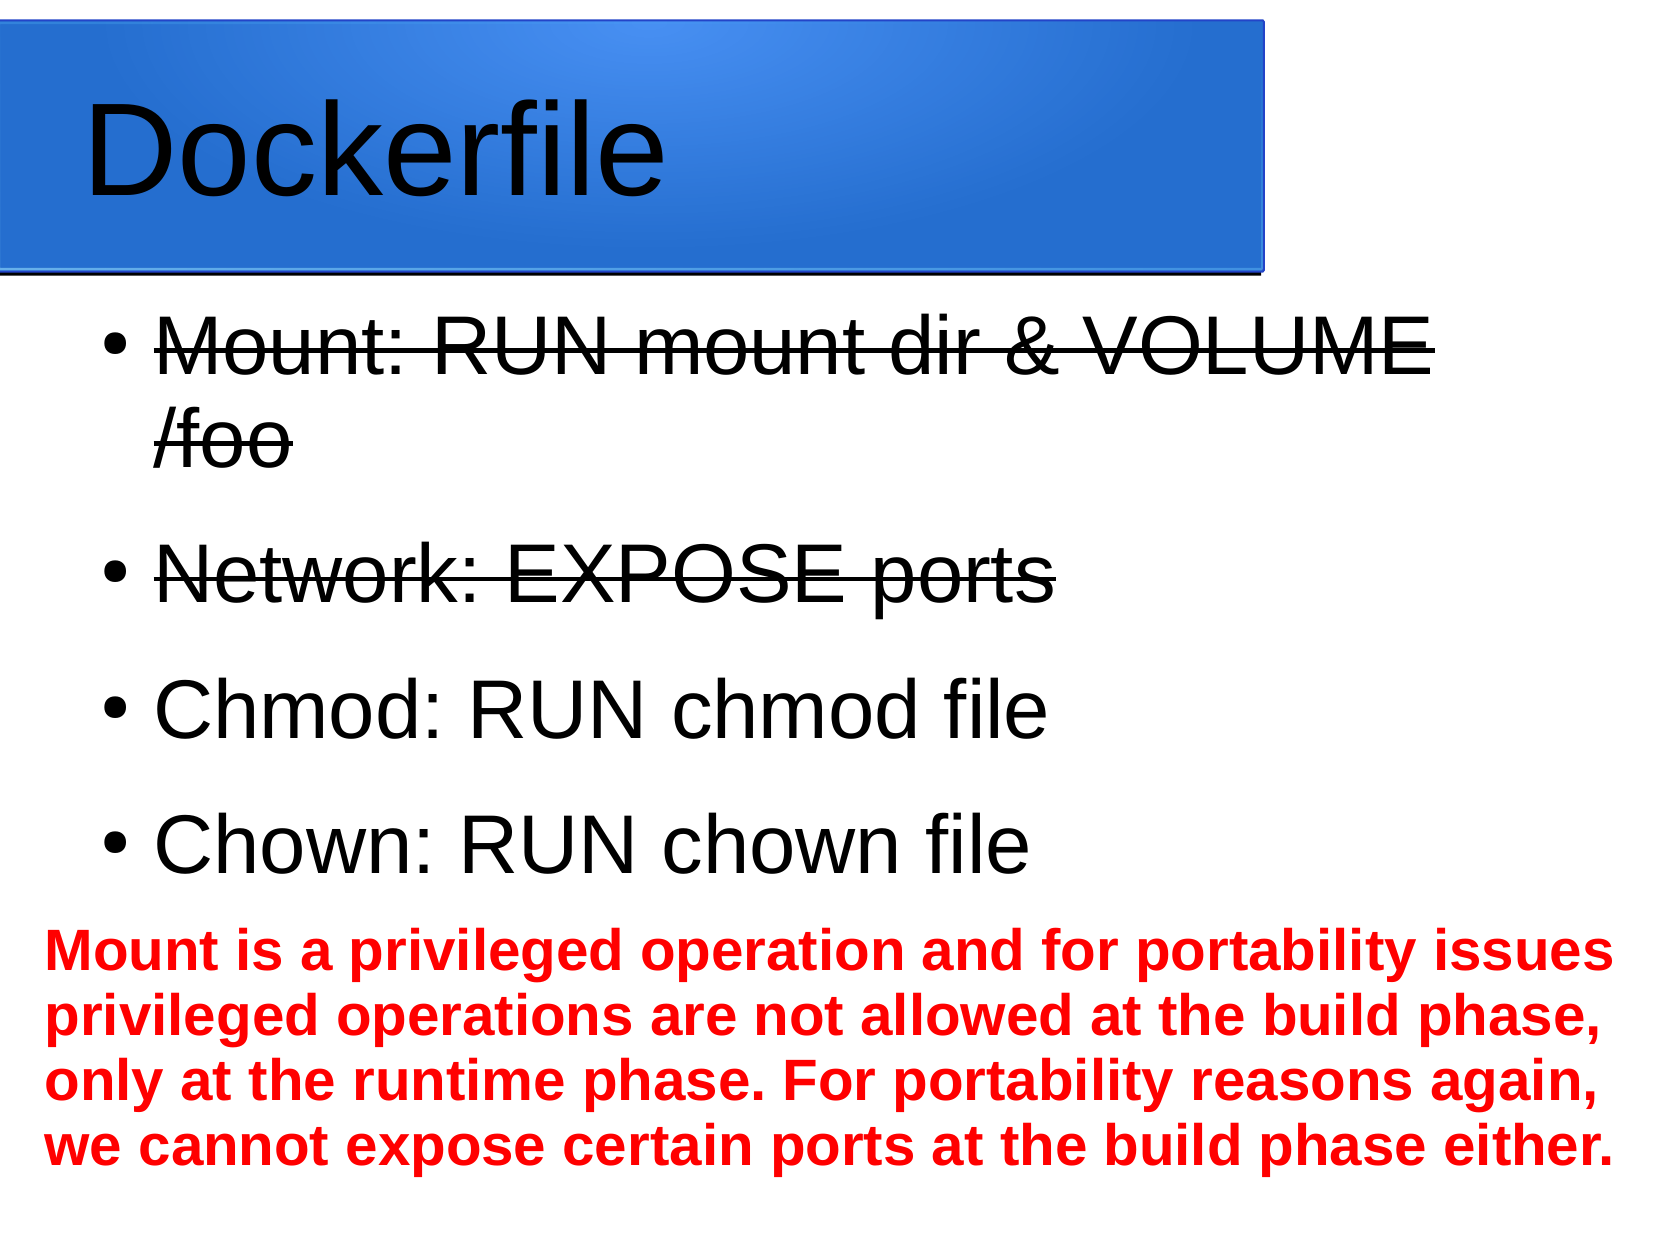

# Dockerfile
Mount: RUN mount dir & VOLUME /foo
Network: EXPOSE ports
Chmod: RUN chmod file
Chown: RUN chown file
Mount is a privileged operation and for portability issues
privileged operations are not allowed at the build phase,
only at the runtime phase. For portability reasons again,
we cannot expose certain ports at the build phase either.